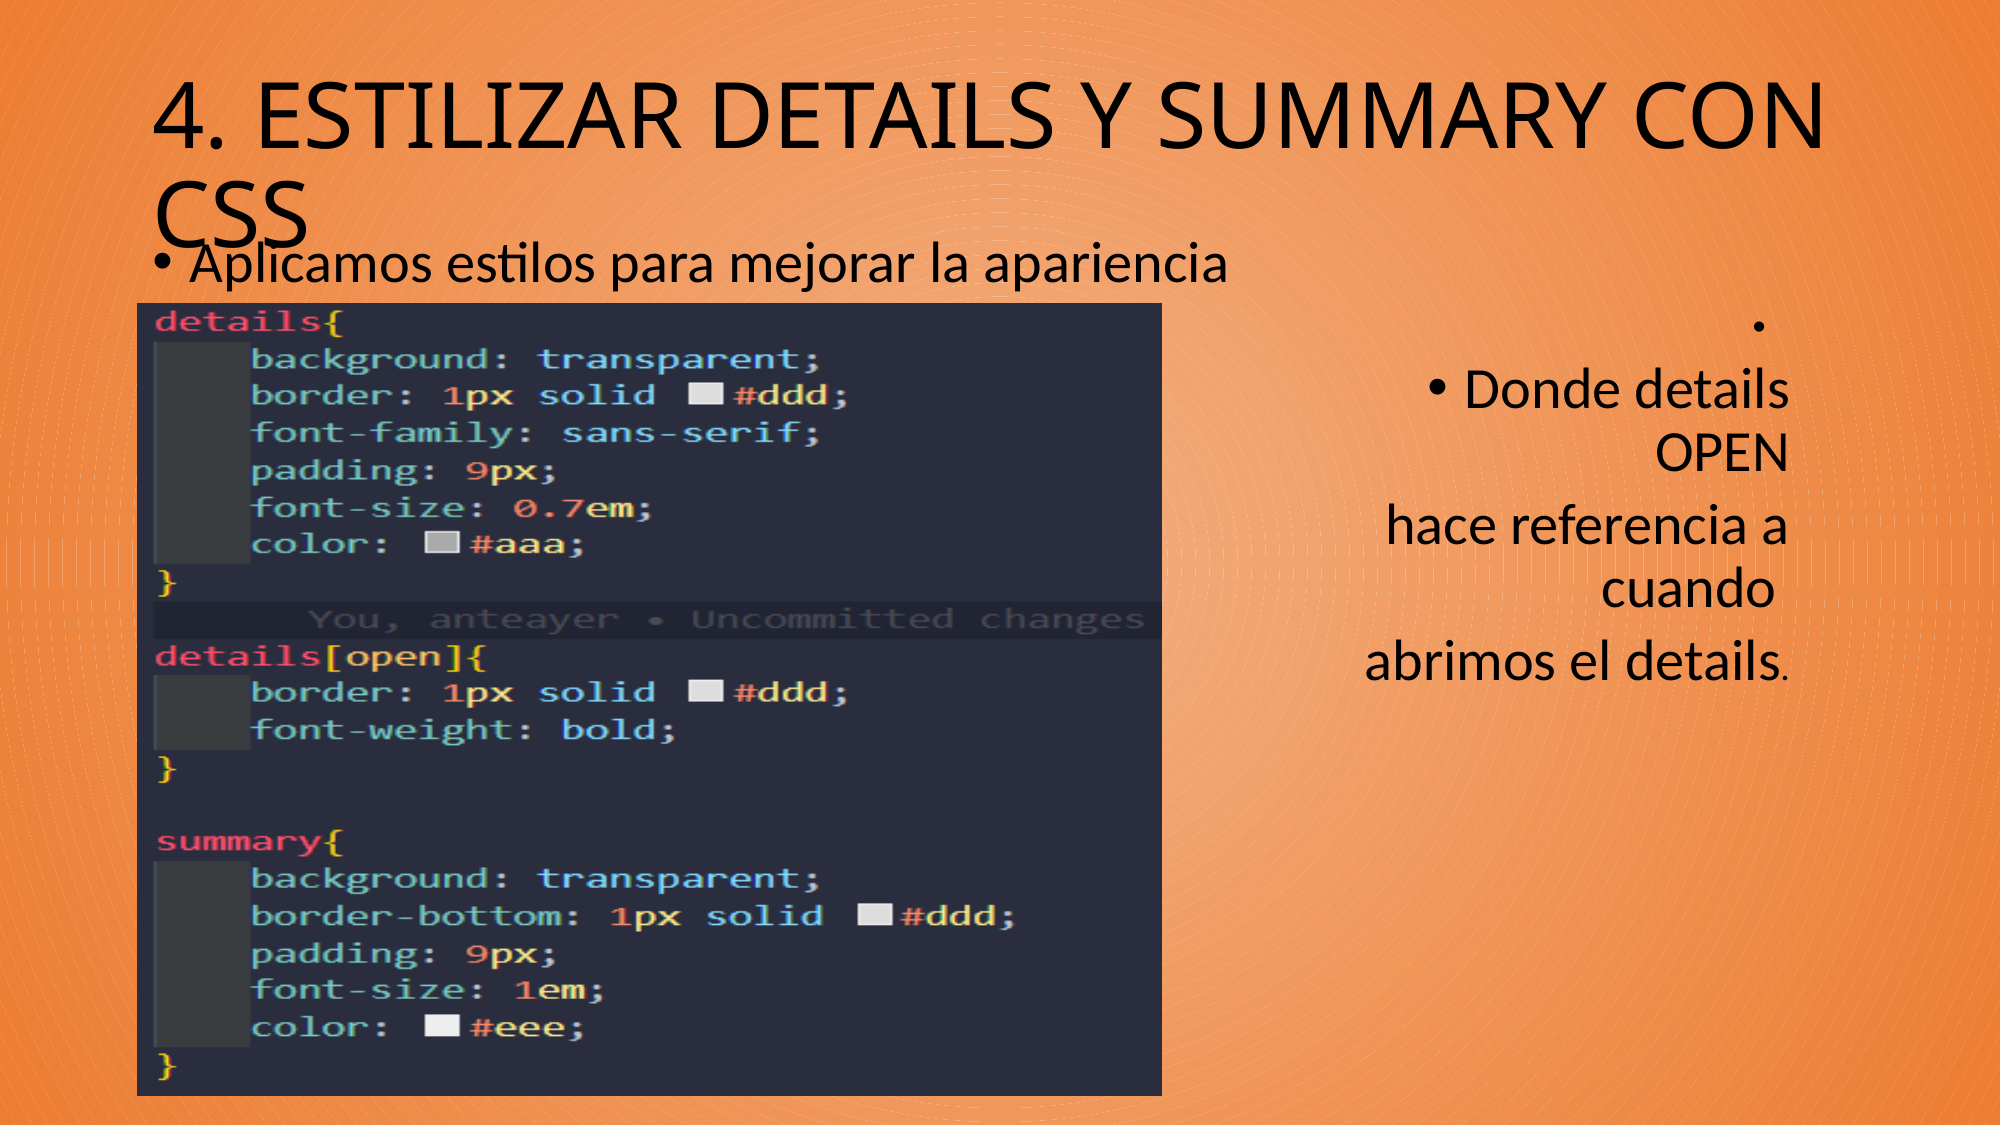

# 4. ESTILIZAR DETAILS Y SUMMARY CON CSS
Aplicamos estilos para mejorar la apariencia
Donde details OPEN
 hace referencia a cuando
abrimos el details.